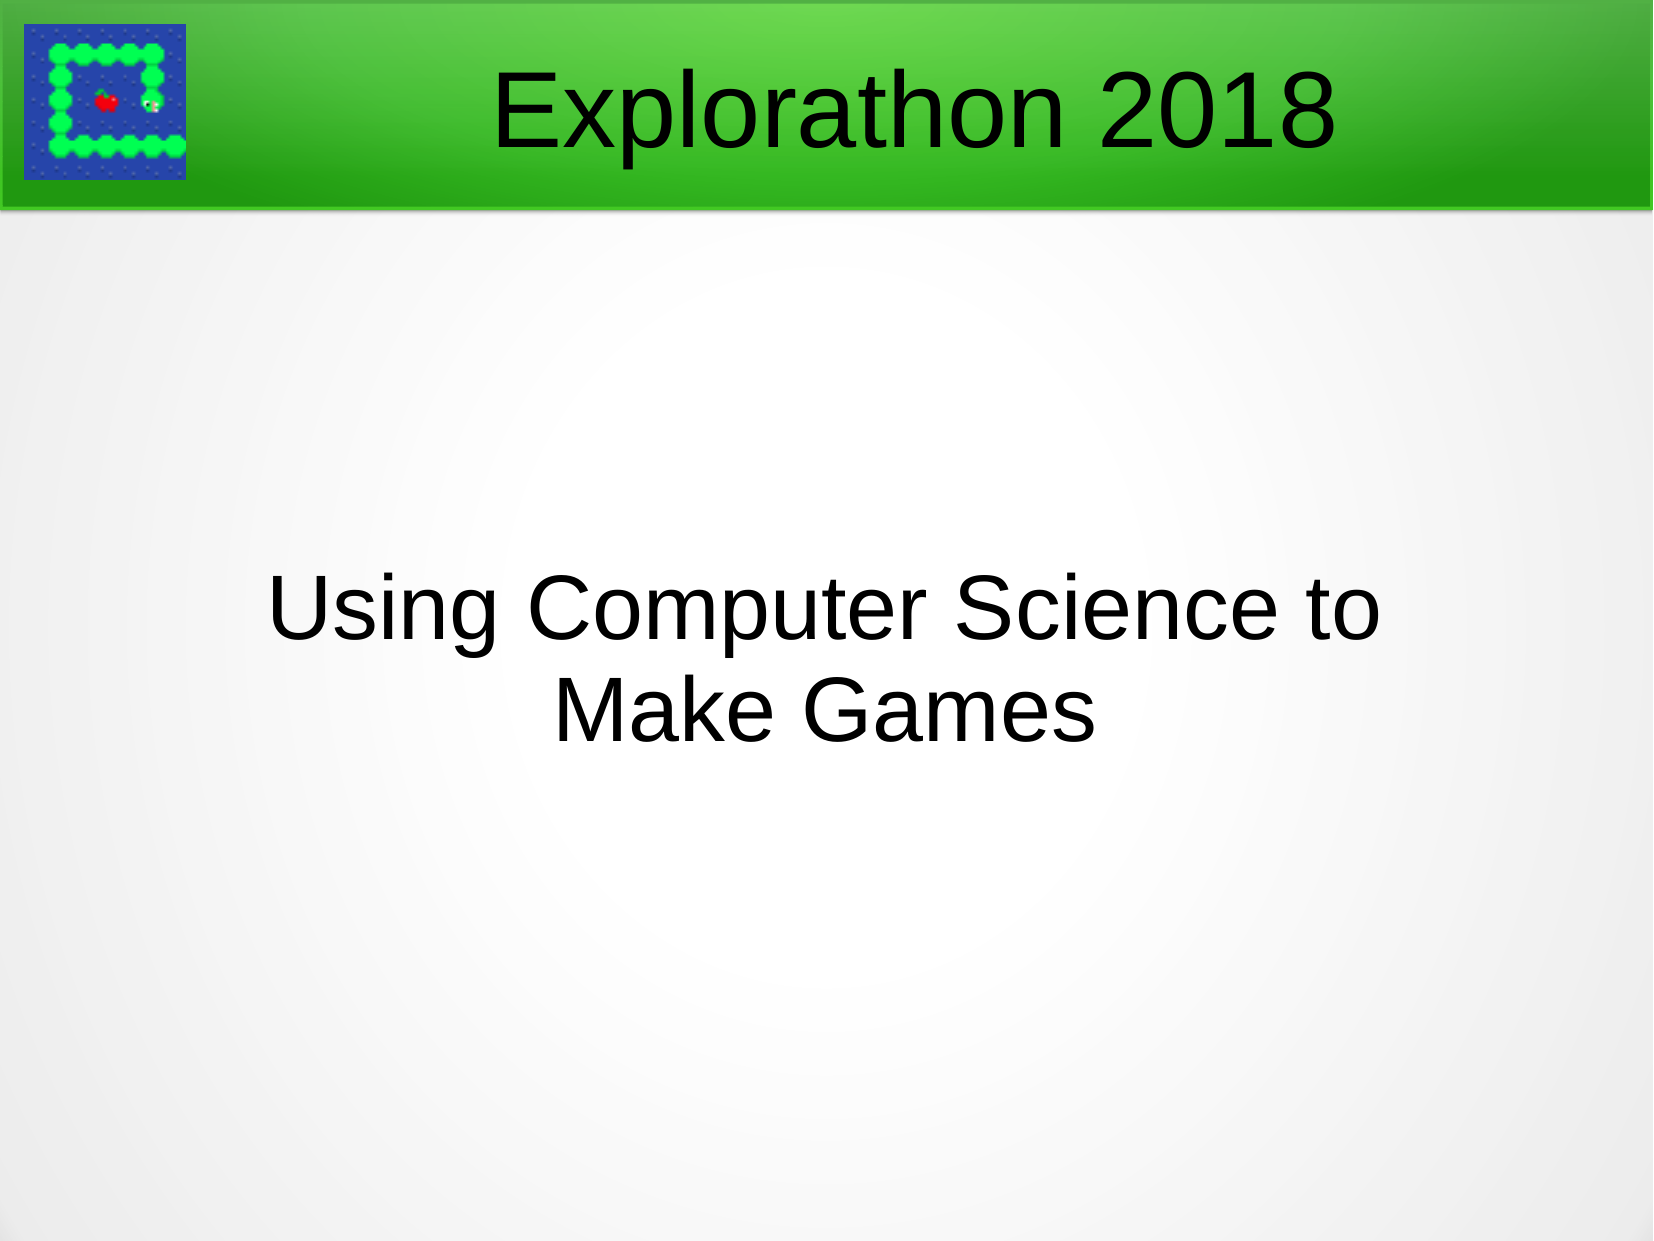

# Explorathon 2018
Using Computer Science to Make Games